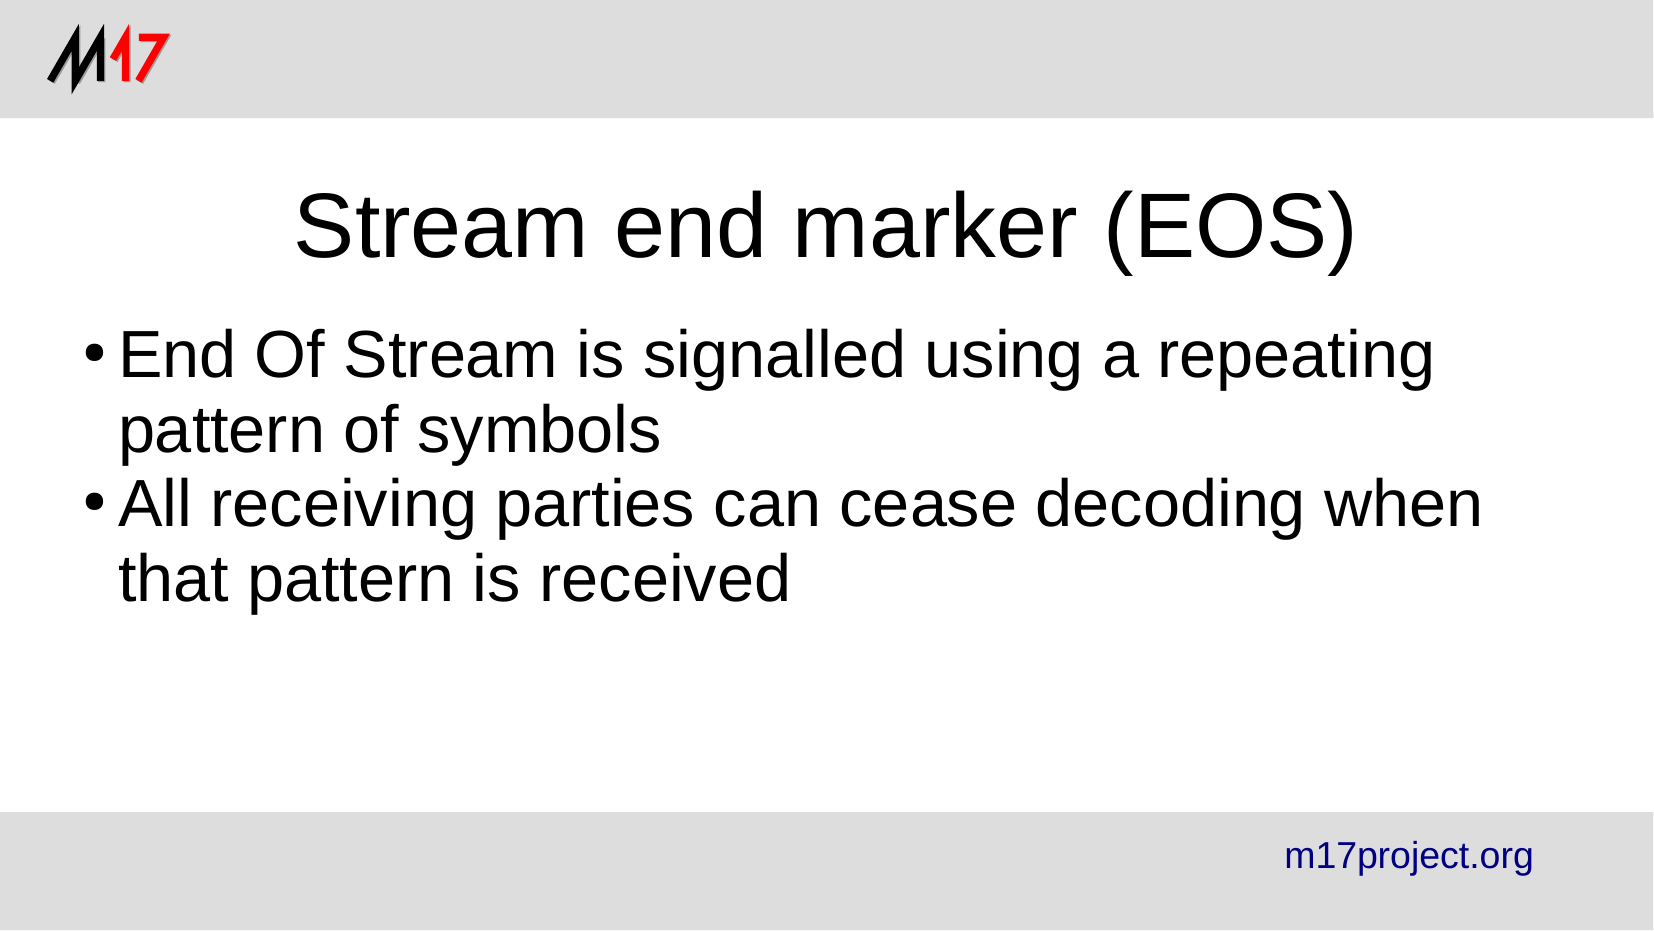

# Stream end marker (EOS)
End Of Stream is signalled using a repeating pattern of symbols
All receiving parties can cease decoding when that pattern is received
m17project.org